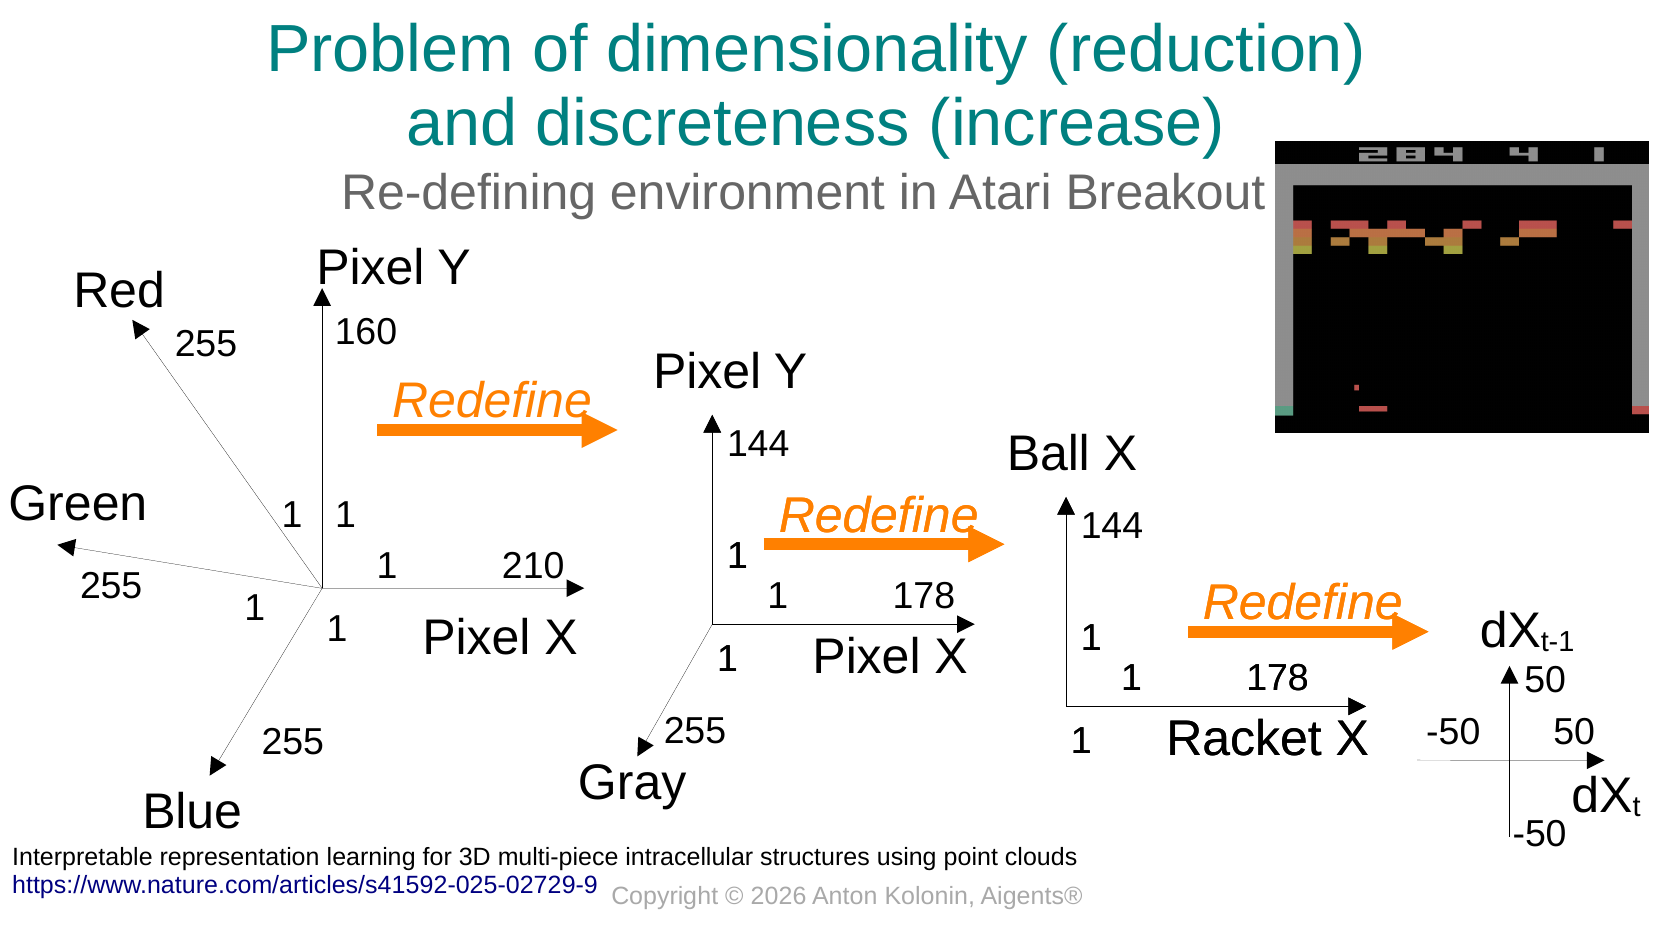

Problem of dimensionality (reduction)
and discreteness (increase)
Re-defining environment in Atari Breakout
Pixel Y
Red
160
255
Pixel Y
Redefine
144
Ball X
Green
Redefine
Redefine
1
1
144
1
1
1 210
255
Redefine
Redefine
1 178
1
dXt-1
1
Pixel X
1
1
Pixel X
1
1
1 178
1 178
50
255
Racket X
Racket X
-50 50
1
1
255
Gray
dXt
Blue
-50
Interpretable representation learning for 3D multi-piece intracellular structures using point clouds
https://www.nature.com/articles/s41592-025-02729-9
Copyright © 2026 Anton Kolonin, Aigents®